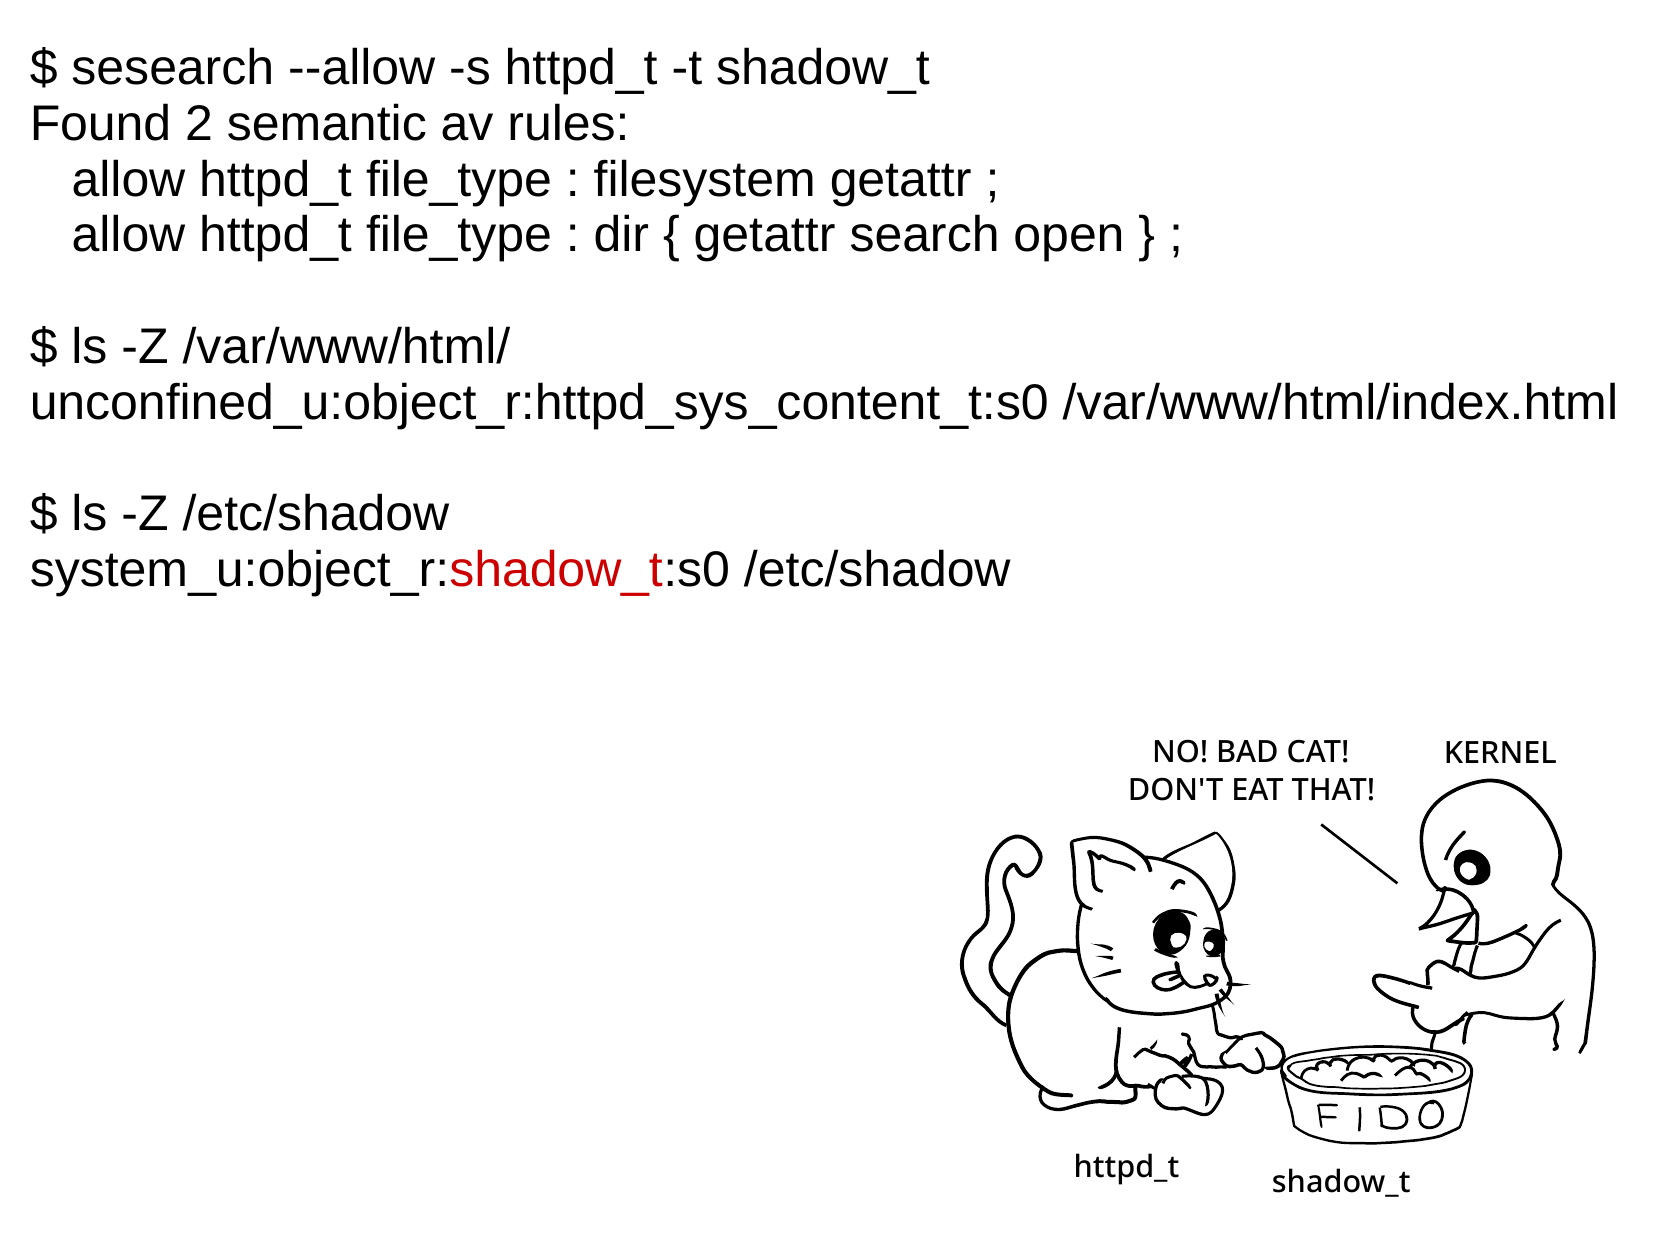

$ sesearch --allow -s httpd_t -t shadow_t
Found 2 semantic av rules:
 allow httpd_t file_type : filesystem getattr ;
 allow httpd_t file_type : dir { getattr search open } ;
$ ls -Z /var/www/html/
unconfined_u:object_r:httpd_sys_content_t:s0 /var/www/html/index.html
$ ls -Z /etc/shadow
system_u:object_r:shadow_t:s0 /etc/shadow